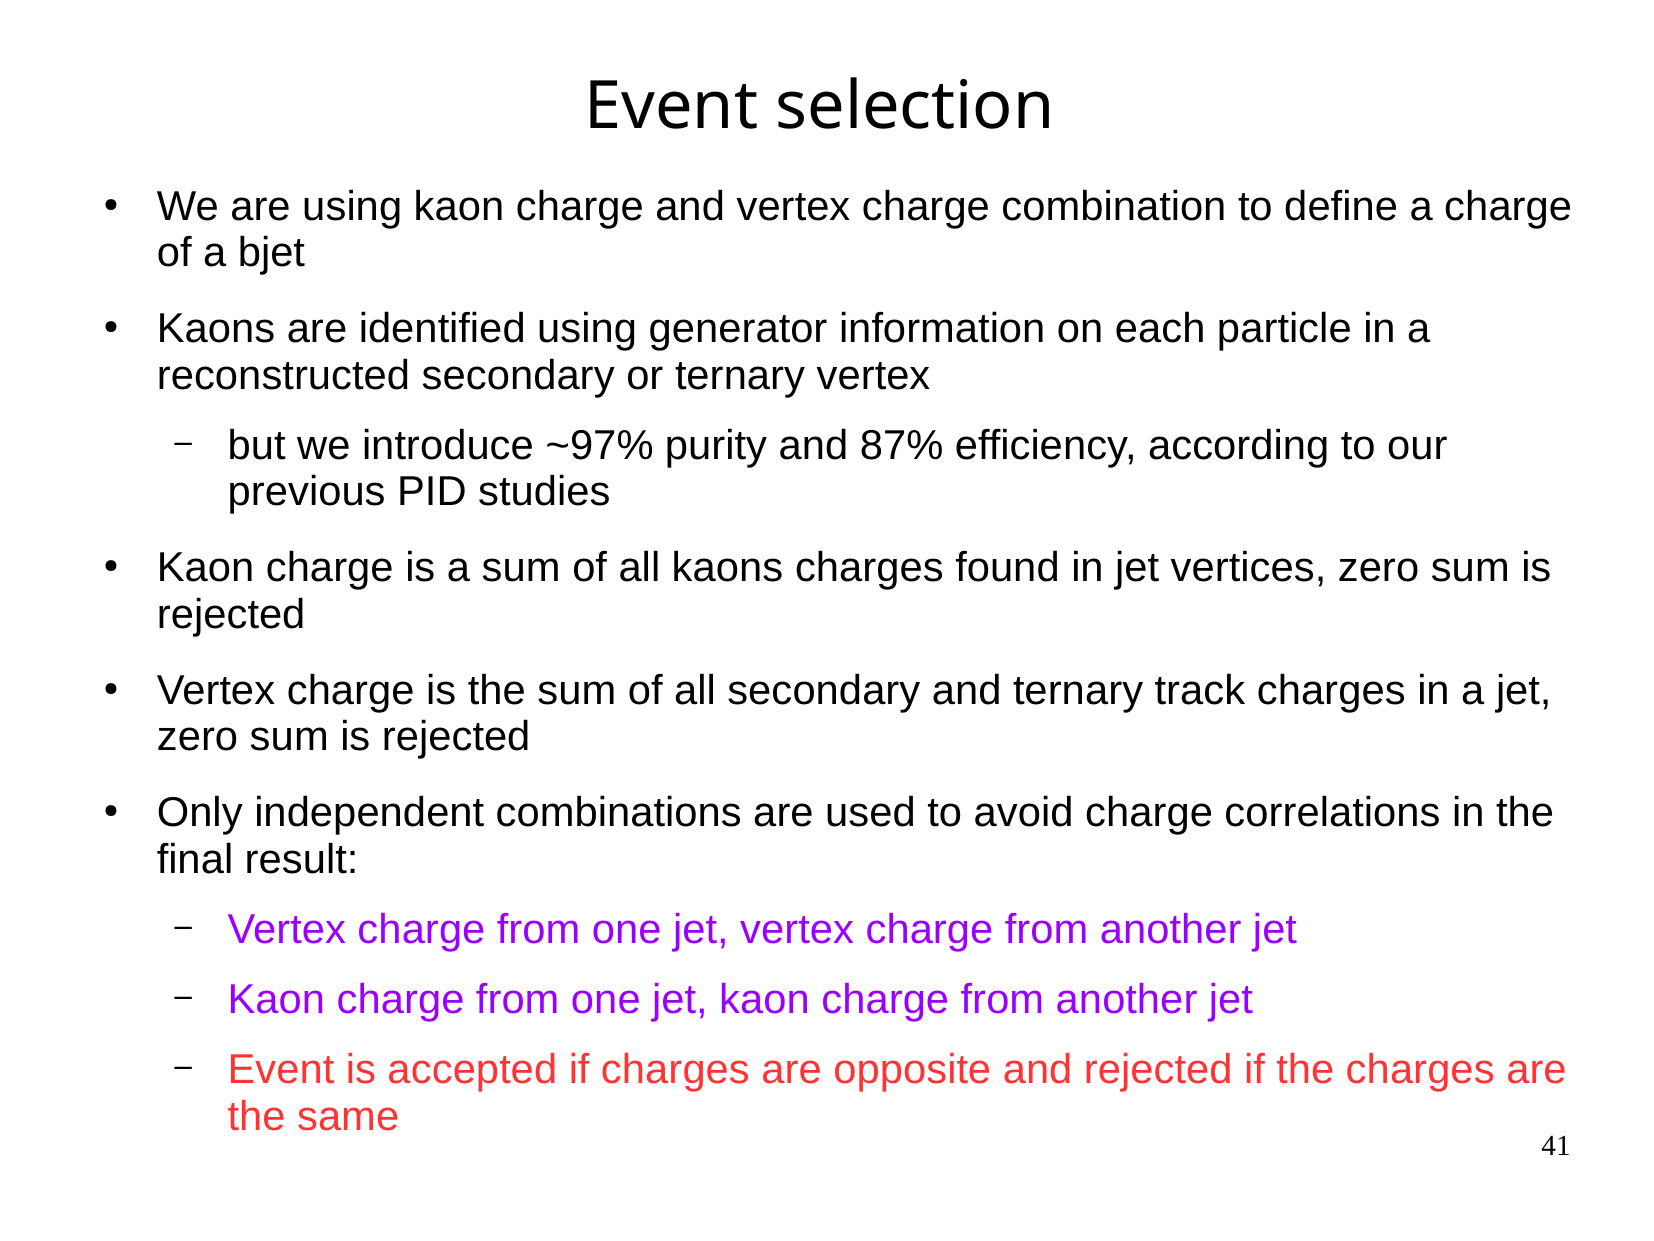

Event selection
# We are using kaon charge and vertex charge combination to define a charge of a bjet
Kaons are identified using generator information on each particle in a reconstructed secondary or ternary vertex
but we introduce ~97% purity and 87% efficiency, according to our previous PID studies
Kaon charge is a sum of all kaons charges found in jet vertices, zero sum is rejected
Vertex charge is the sum of all secondary and ternary track charges in a jet, zero sum is rejected
Only independent combinations are used to avoid charge correlations in the final result:
Vertex charge from one jet, vertex charge from another jet
Kaon charge from one jet, kaon charge from another jet
Event is accepted if charges are opposite and rejected if the charges are the same
41